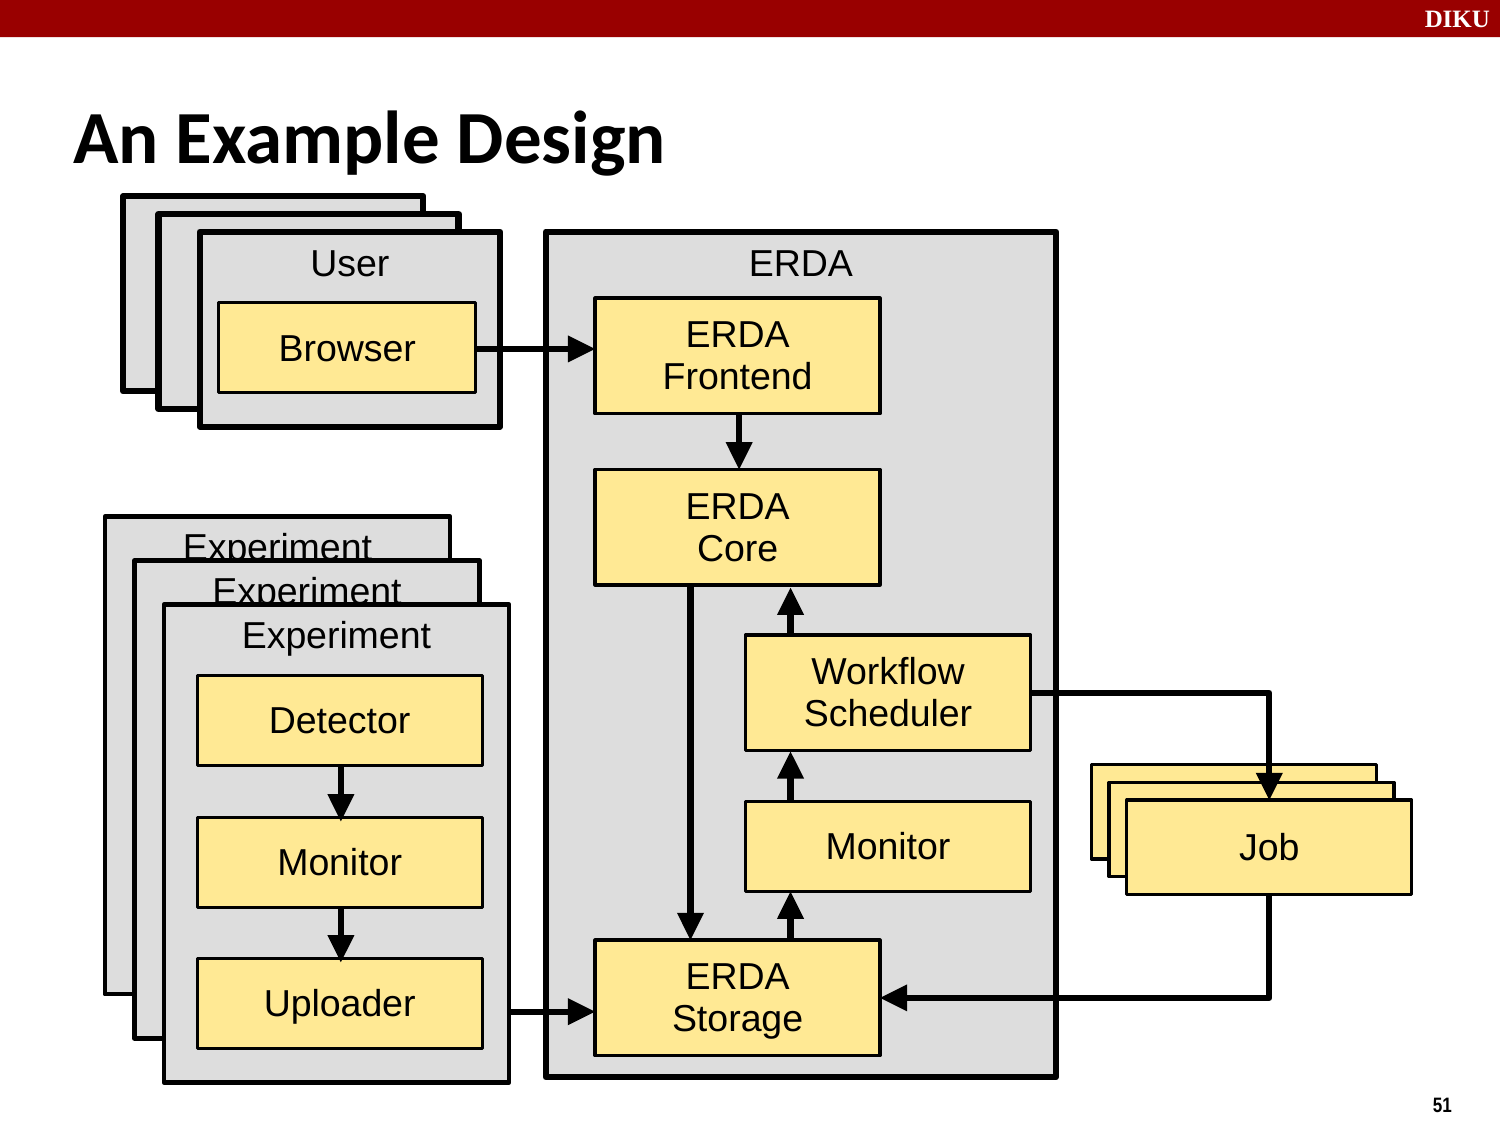

An Example Design
User
User
User
ERDA
ERDA
Frontend
Browser
ERDA
Core
Experiment
Experiment
Experiment
Workflow
Scheduler
Detector
Job
Job
Job
Monitor
Monitor
ERDA
Storage
Uploader